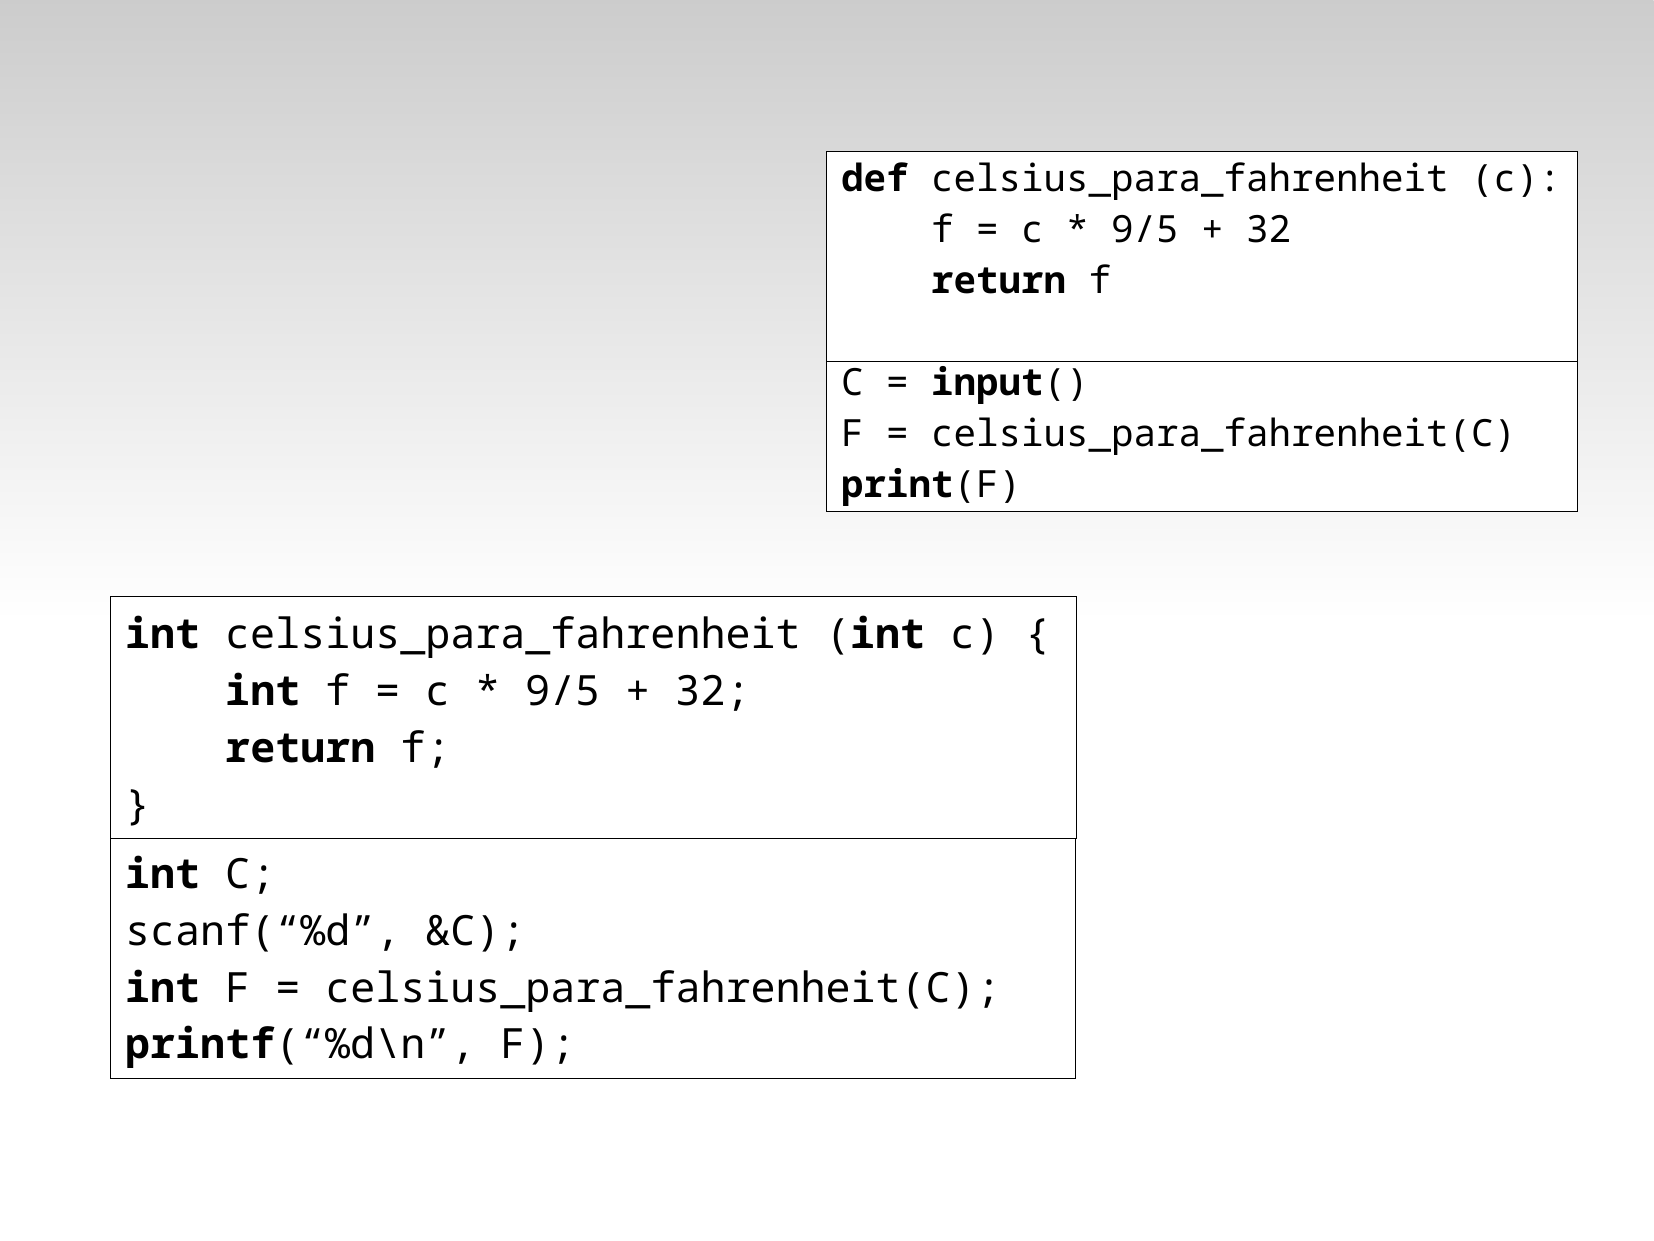

#
def celsius_para_fahrenheit (c):
 f = c * 9/5 + 32
 return f
C = input()
F = celsius_para_fahrenheit(C)
print(F)
int celsius_para_fahrenheit (int c) {
 int f = c * 9/5 + 32;
 return f;
}
int C;
scanf(“%d”, &C);
int F = celsius_para_fahrenheit(C);
printf(“%d\n”, F);